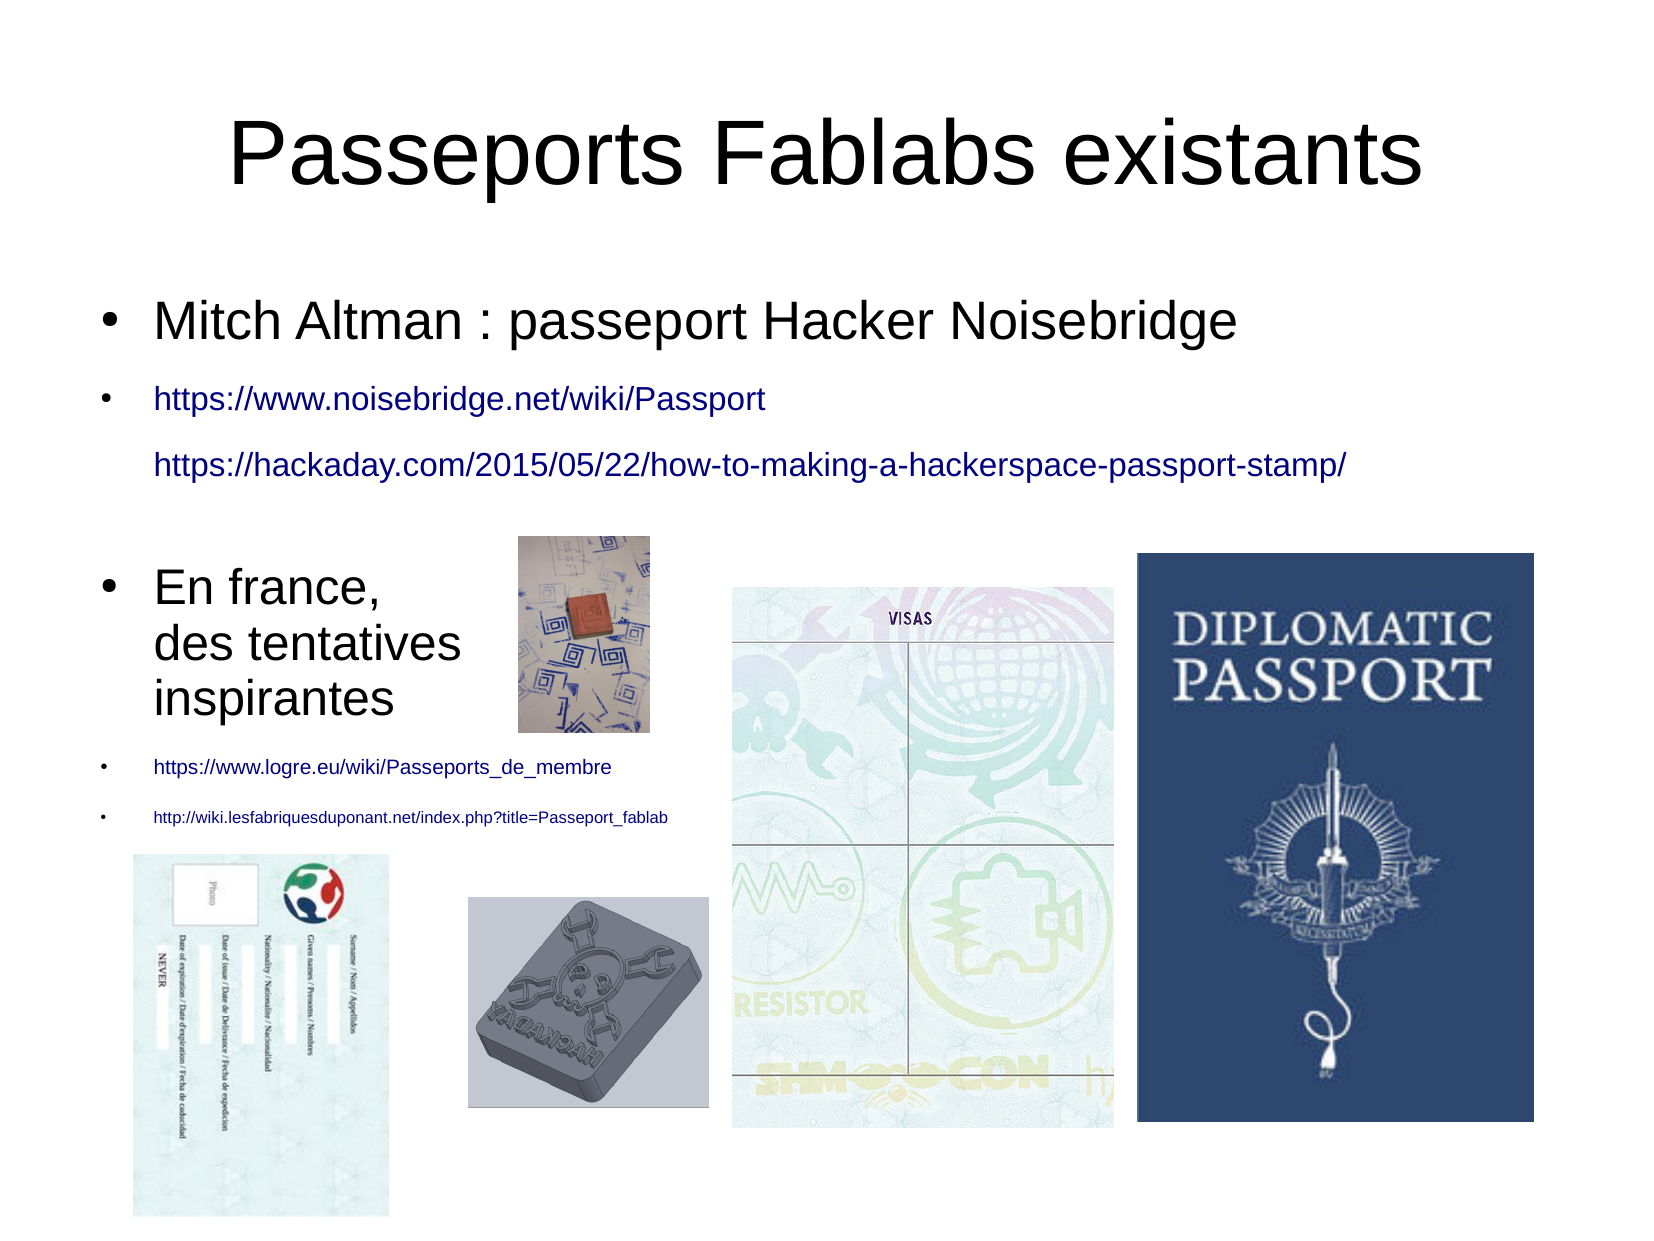

# Passeports Fablabs existants
Mitch Altman : passeport Hacker Noisebridge
https://www.noisebridge.net/wiki/Passport
https://hackaday.com/2015/05/22/how-to-making-a-hackerspace-passport-stamp/
En france,
des tentatives
inspirantes
https://www.logre.eu/wiki/Passeports_de_membre
http://wiki.lesfabriquesduponant.net/index.php?title=Passeport_fablab